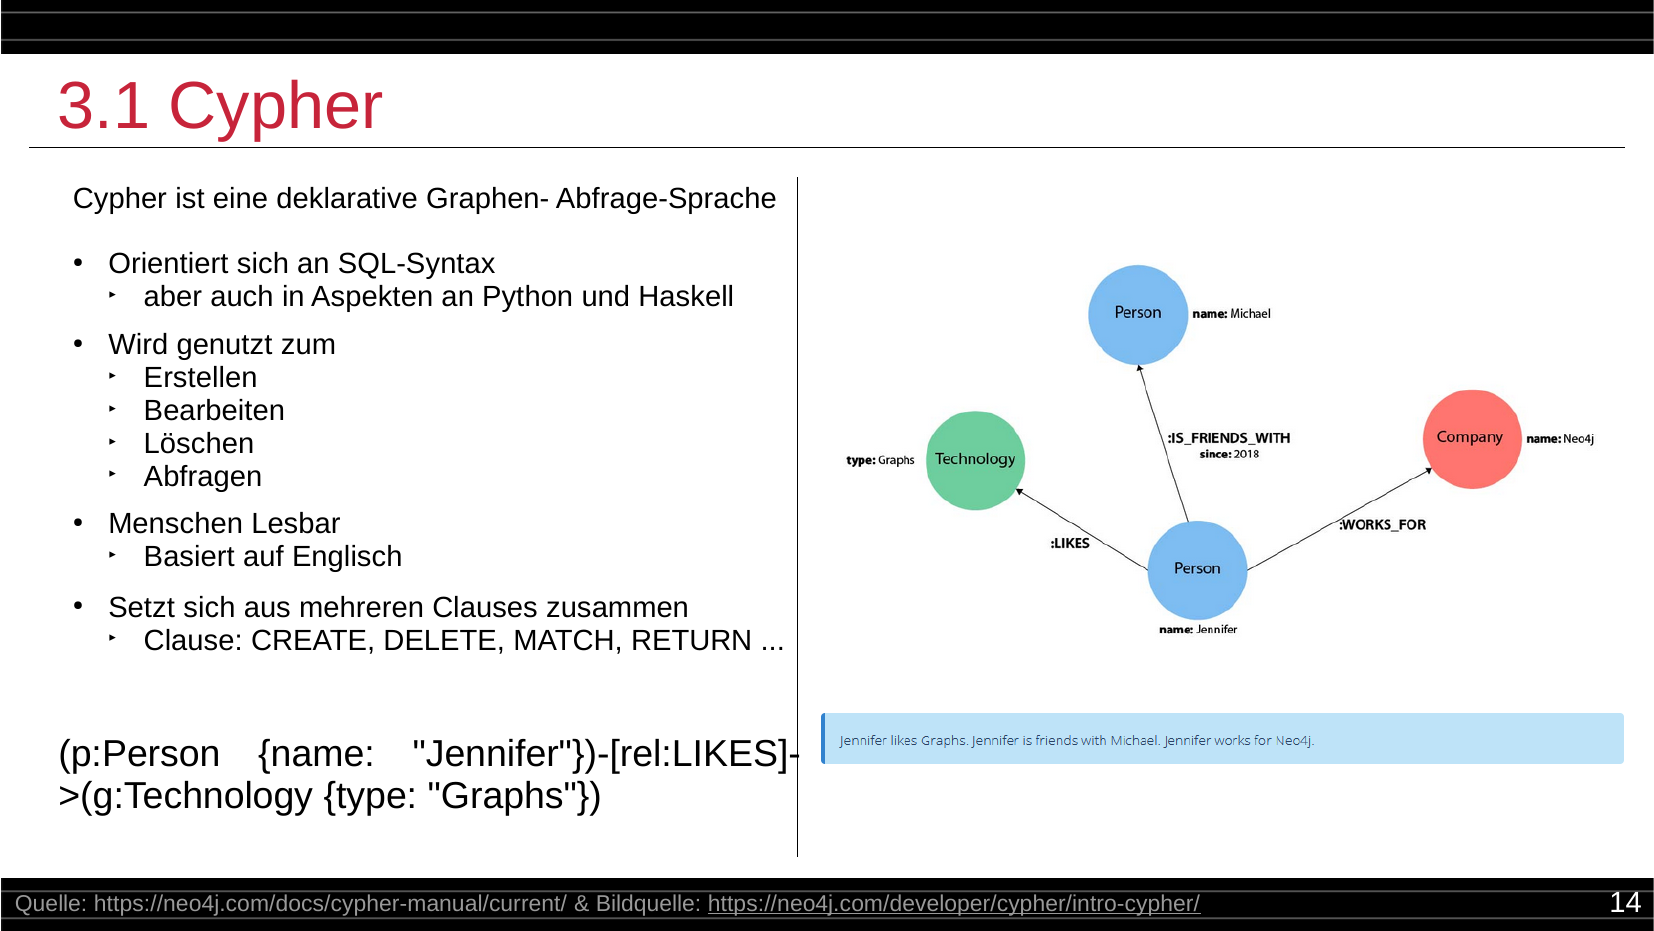

# 3.1 Cypher
Cypher ist eine deklarative Graphen- Abfrage-Sprache
Orientiert sich an SQL-Syntax
aber auch in Aspekten an Python und Haskell
Wird genutzt zum
Erstellen
Bearbeiten
Löschen
Abfragen
Menschen Lesbar
Basiert auf Englisch
Setzt sich aus mehreren Clauses zusammen
Clause: CREATE, DELETE, MATCH, RETURN ...
(p:Person {name: "Jennifer"})-[rel:LIKES]->(g:Technology {type: "Graphs"})
Quelle: https://neo4j.com/docs/cypher-manual/current/ & Bildquelle: https://neo4j.com/developer/cypher/intro-cypher/